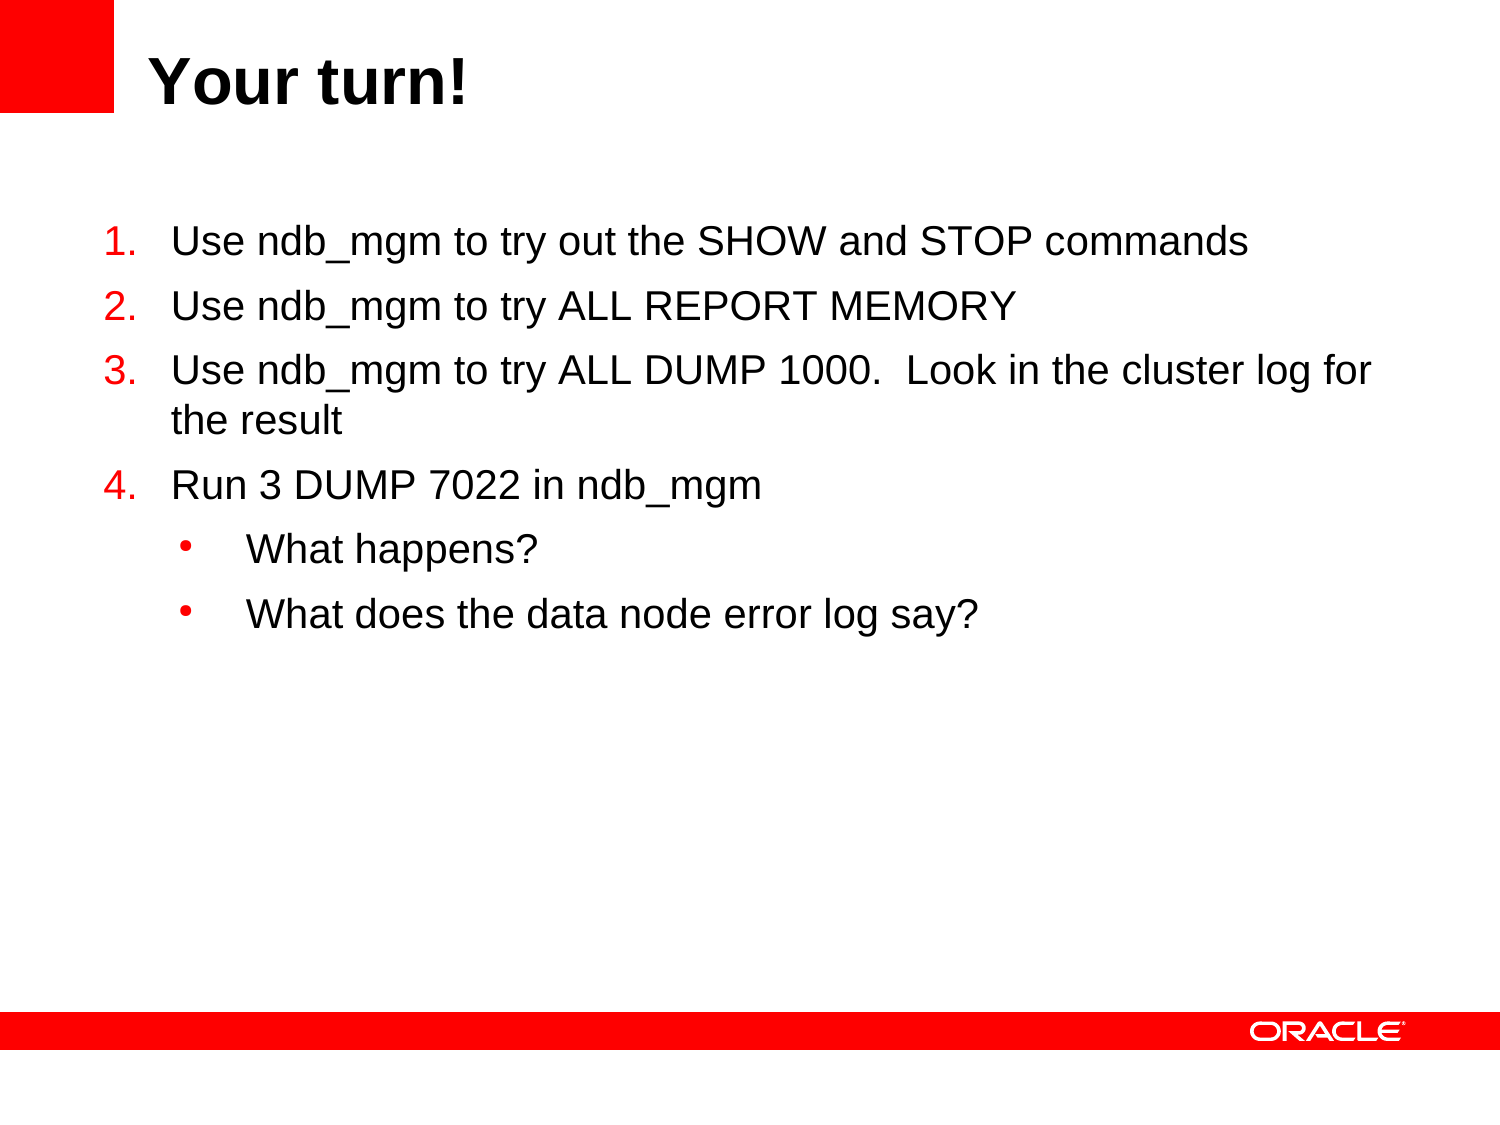

# Your turn!
Use ndb_mgm to try out the SHOW and STOP commands
Use ndb_mgm to try ALL REPORT MEMORY
Use ndb_mgm to try ALL DUMP 1000. Look in the cluster log for the result
Run 3 DUMP 7022 in ndb_mgm
What happens?
What does the data node error log say?